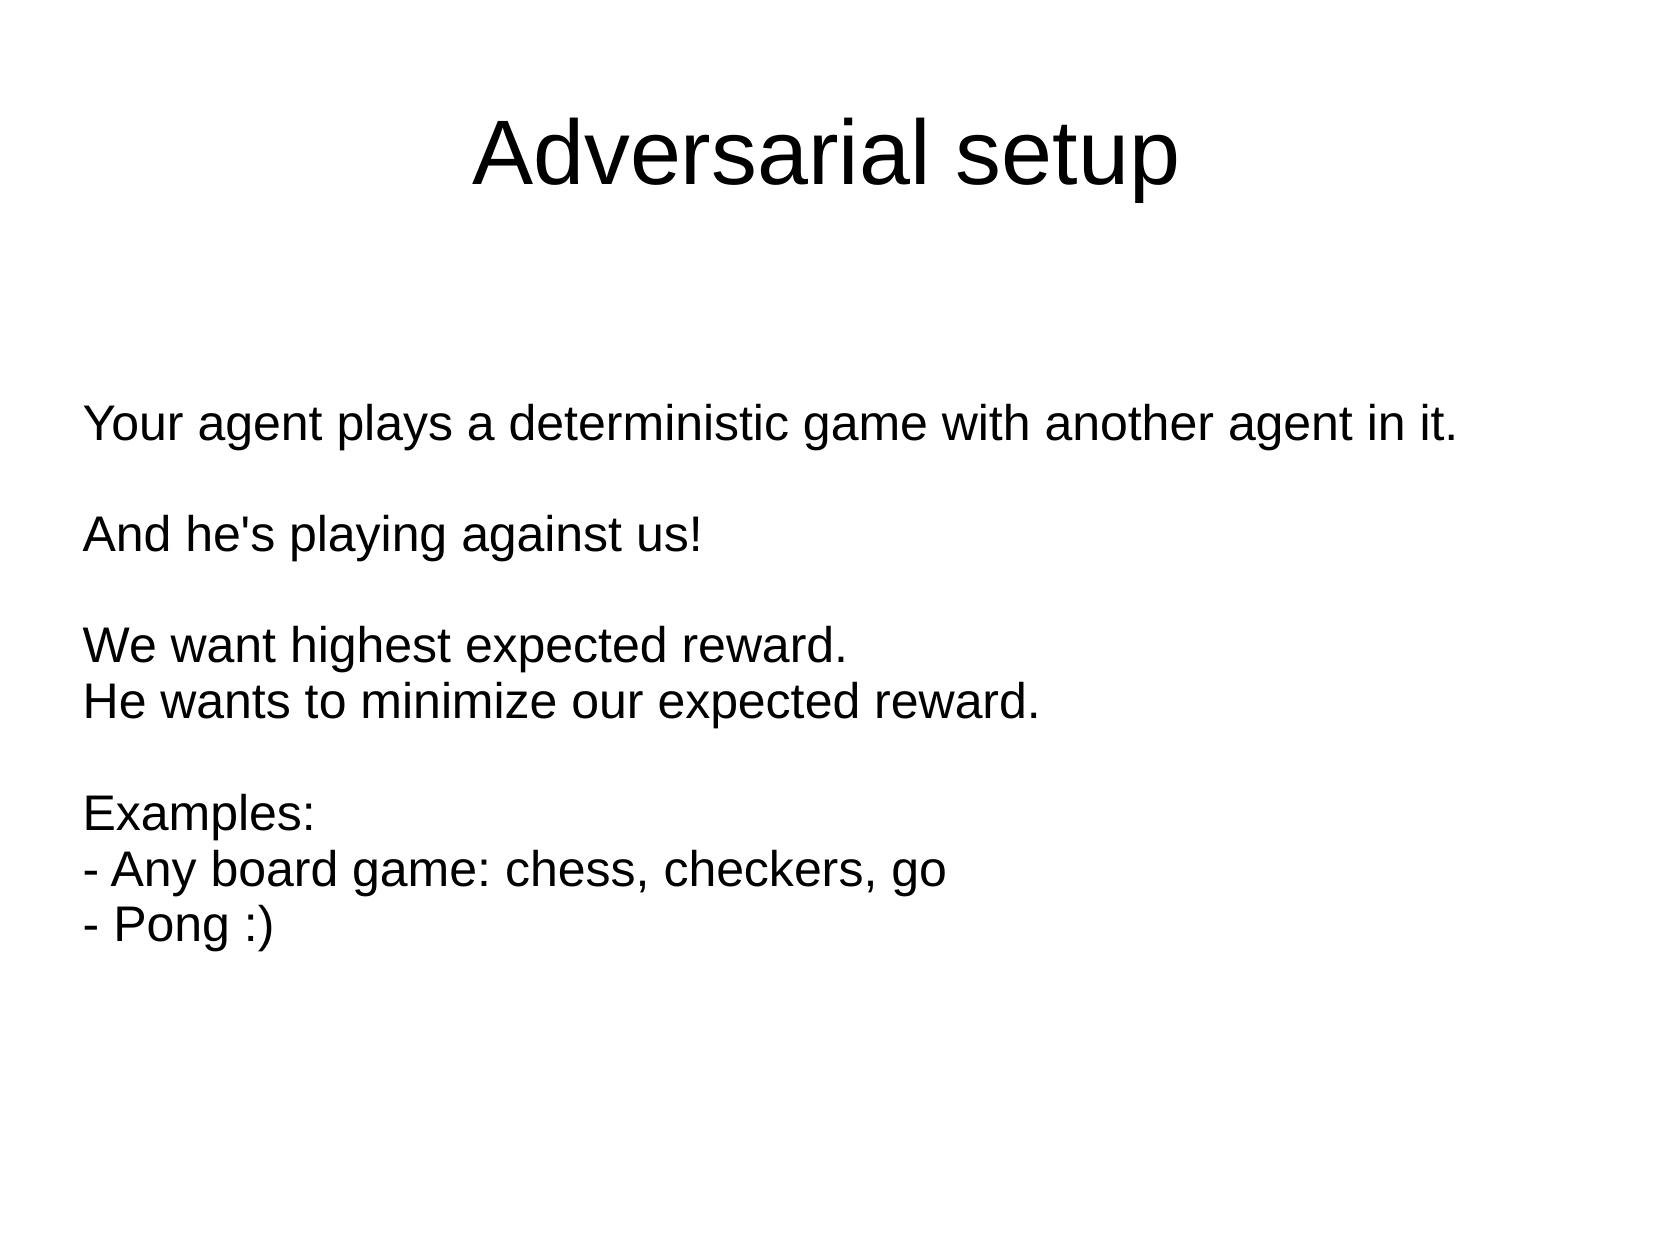

# Adversarial setup
Your agent plays a deterministic game with another agent in it.
And he's playing against us!
We want highest expected reward.
He wants to minimize our expected reward.
Examples:
- Any board game: chess, checkers, go
- Pong :)